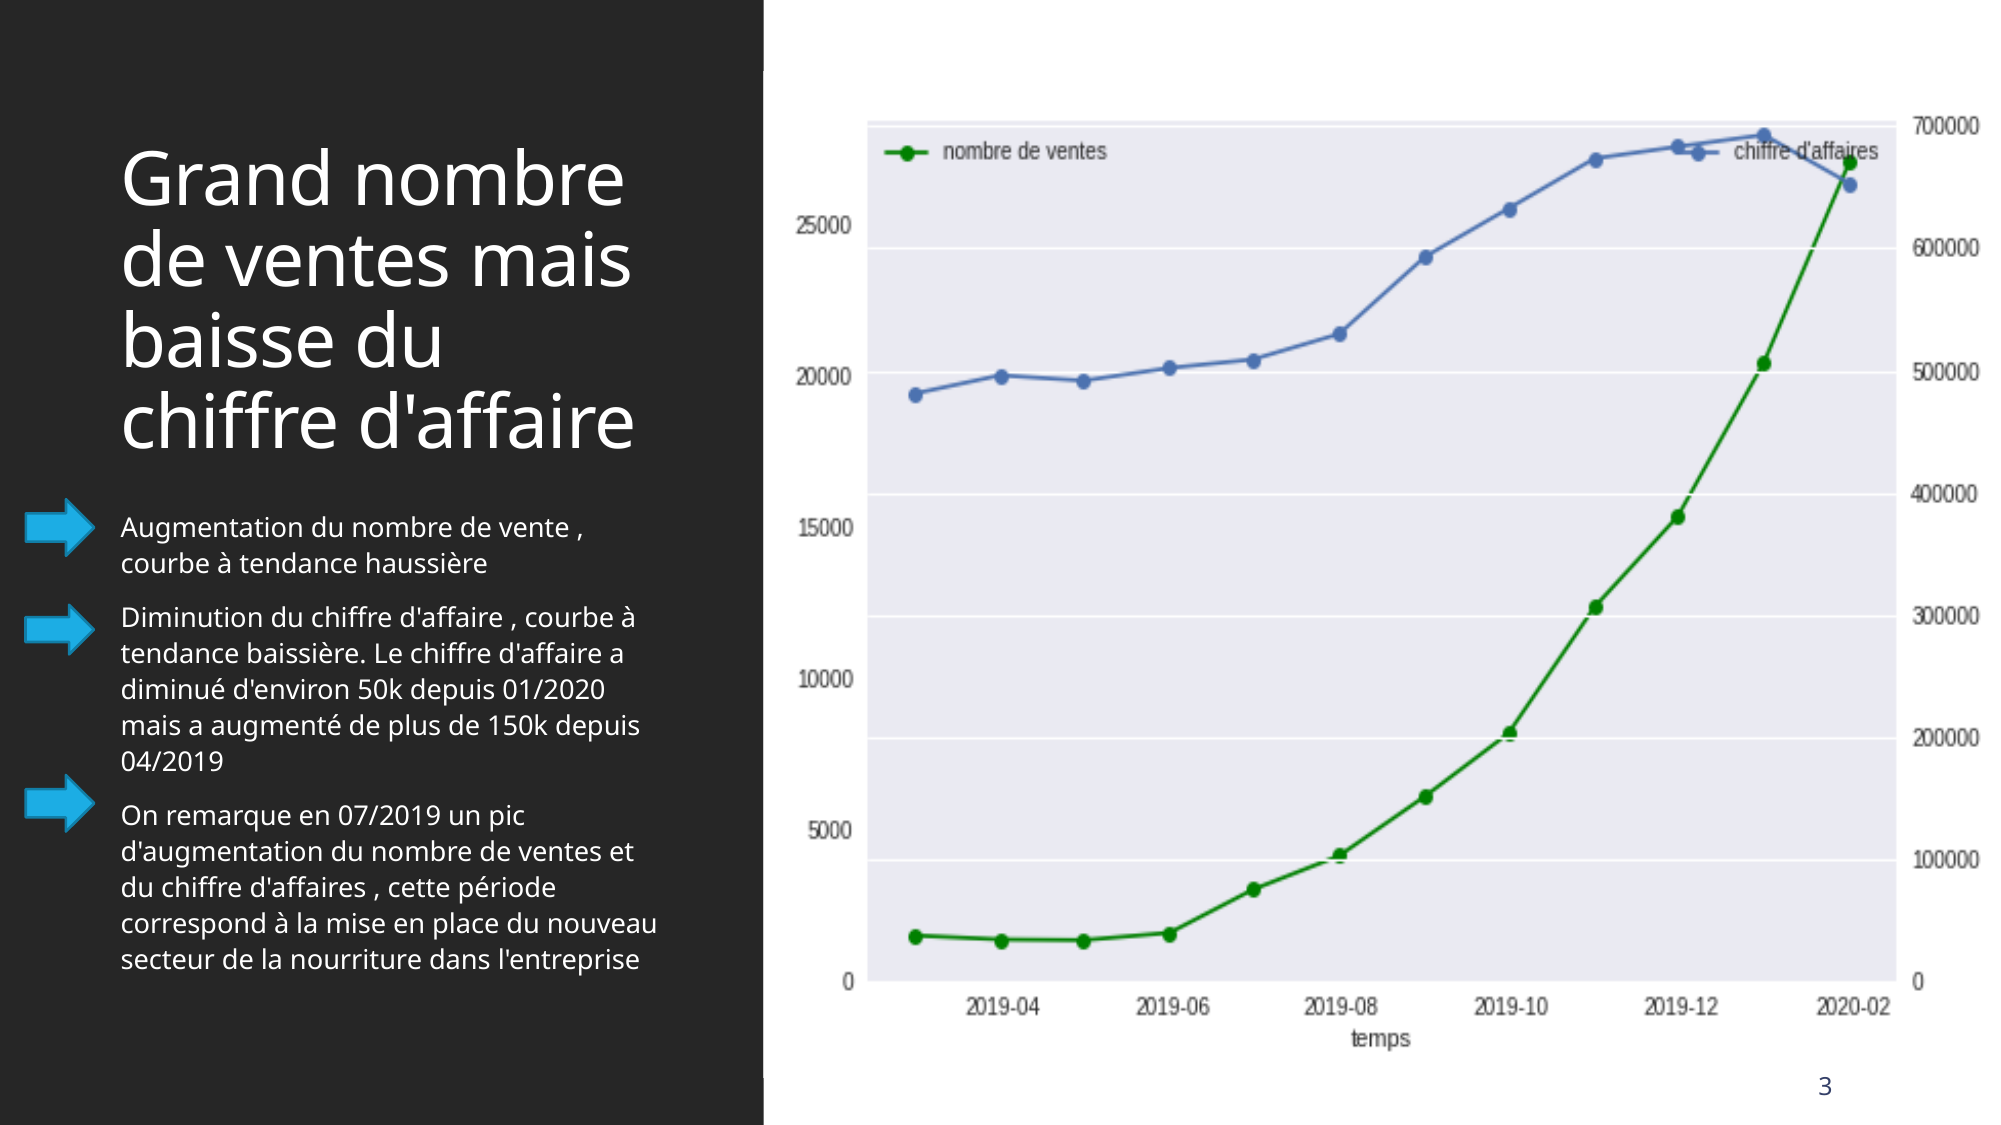

# Grand nombre de ventes mais baisse du chiffre d'affaire
Augmentation du nombre de vente , courbe à tendance haussière
Diminution du chiffre d'affaire , courbe à tendance baissière. Le chiffre d'affaire a diminué d'environ 50k depuis 01/2020 mais a augmenté de plus de 150k depuis 04/2019
On remarque en 07/2019 un pic d'augmentation du nombre de ventes et du chiffre d'affaires , cette période correspond à la mise en place du nouveau secteur de la nourriture dans l'entreprise